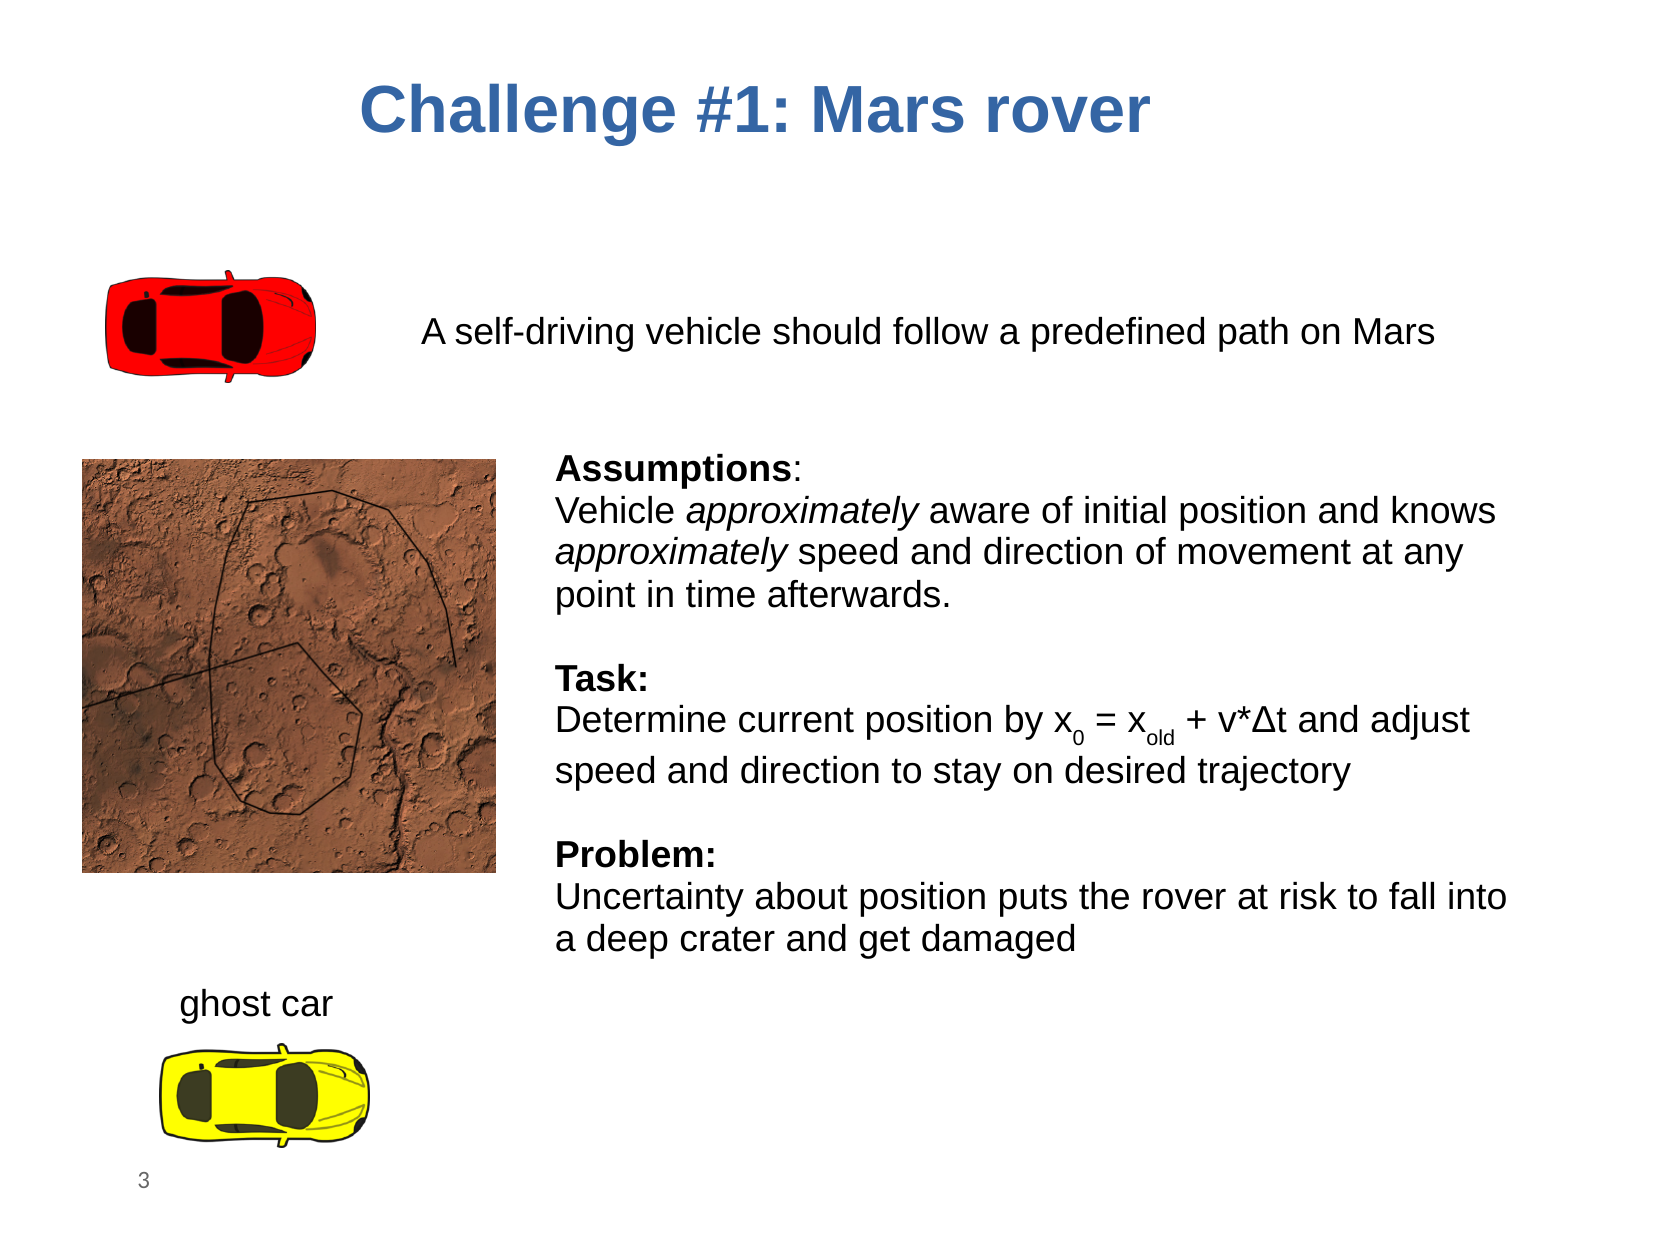

# Challenge #1: Mars rover
A self-driving vehicle should follow a predefined path on Mars
Assumptions:
Vehicle approximately aware of initial position and knows approximately speed and direction of movement at any point in time afterwards.
Task:
Determine current position by x0 = xold + v*Δt and adjust speed and direction to stay on desired trajectory
Problem:
Uncertainty about position puts the rover at risk to fall into a deep crater and get damaged
ghost car
3